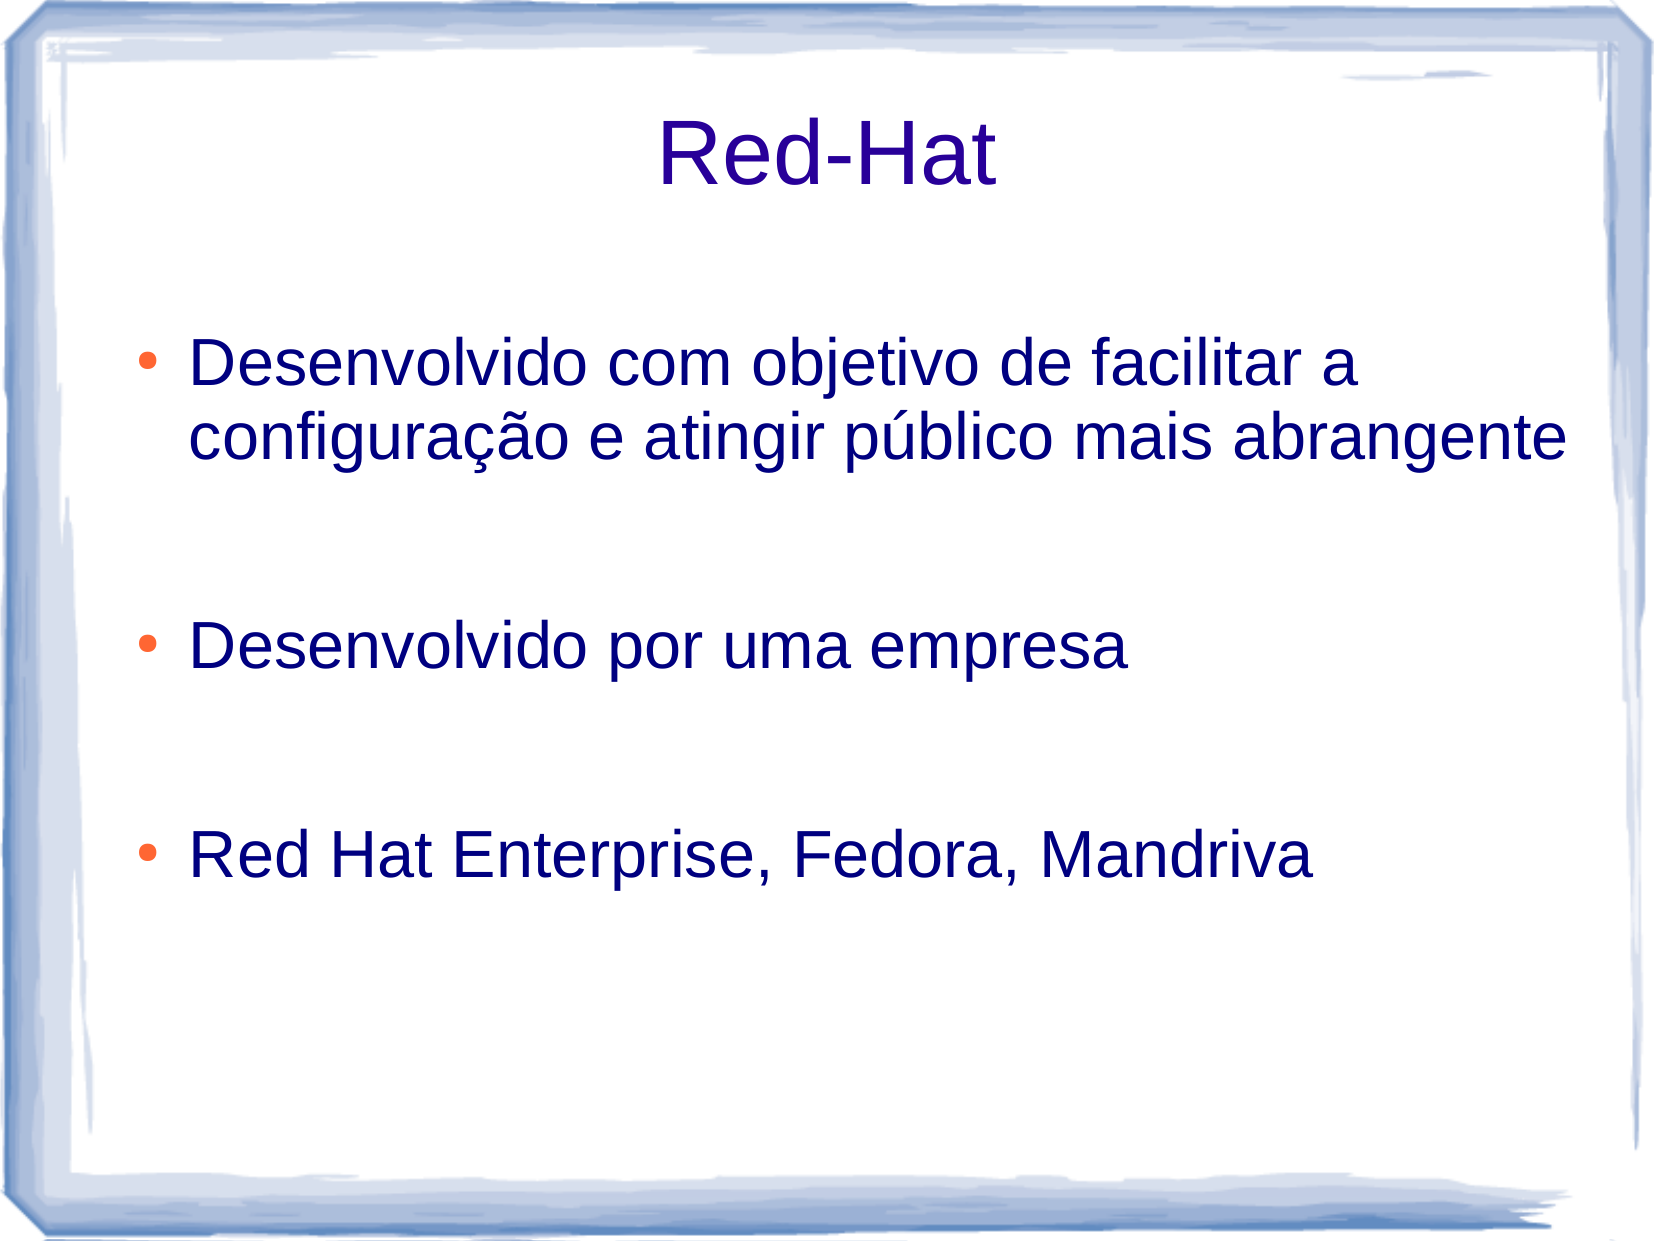

# Red-Hat
Desenvolvido com objetivo de facilitar a configuração e atingir público mais abrangente
Desenvolvido por uma empresa
Red Hat Enterprise, Fedora, Mandriva